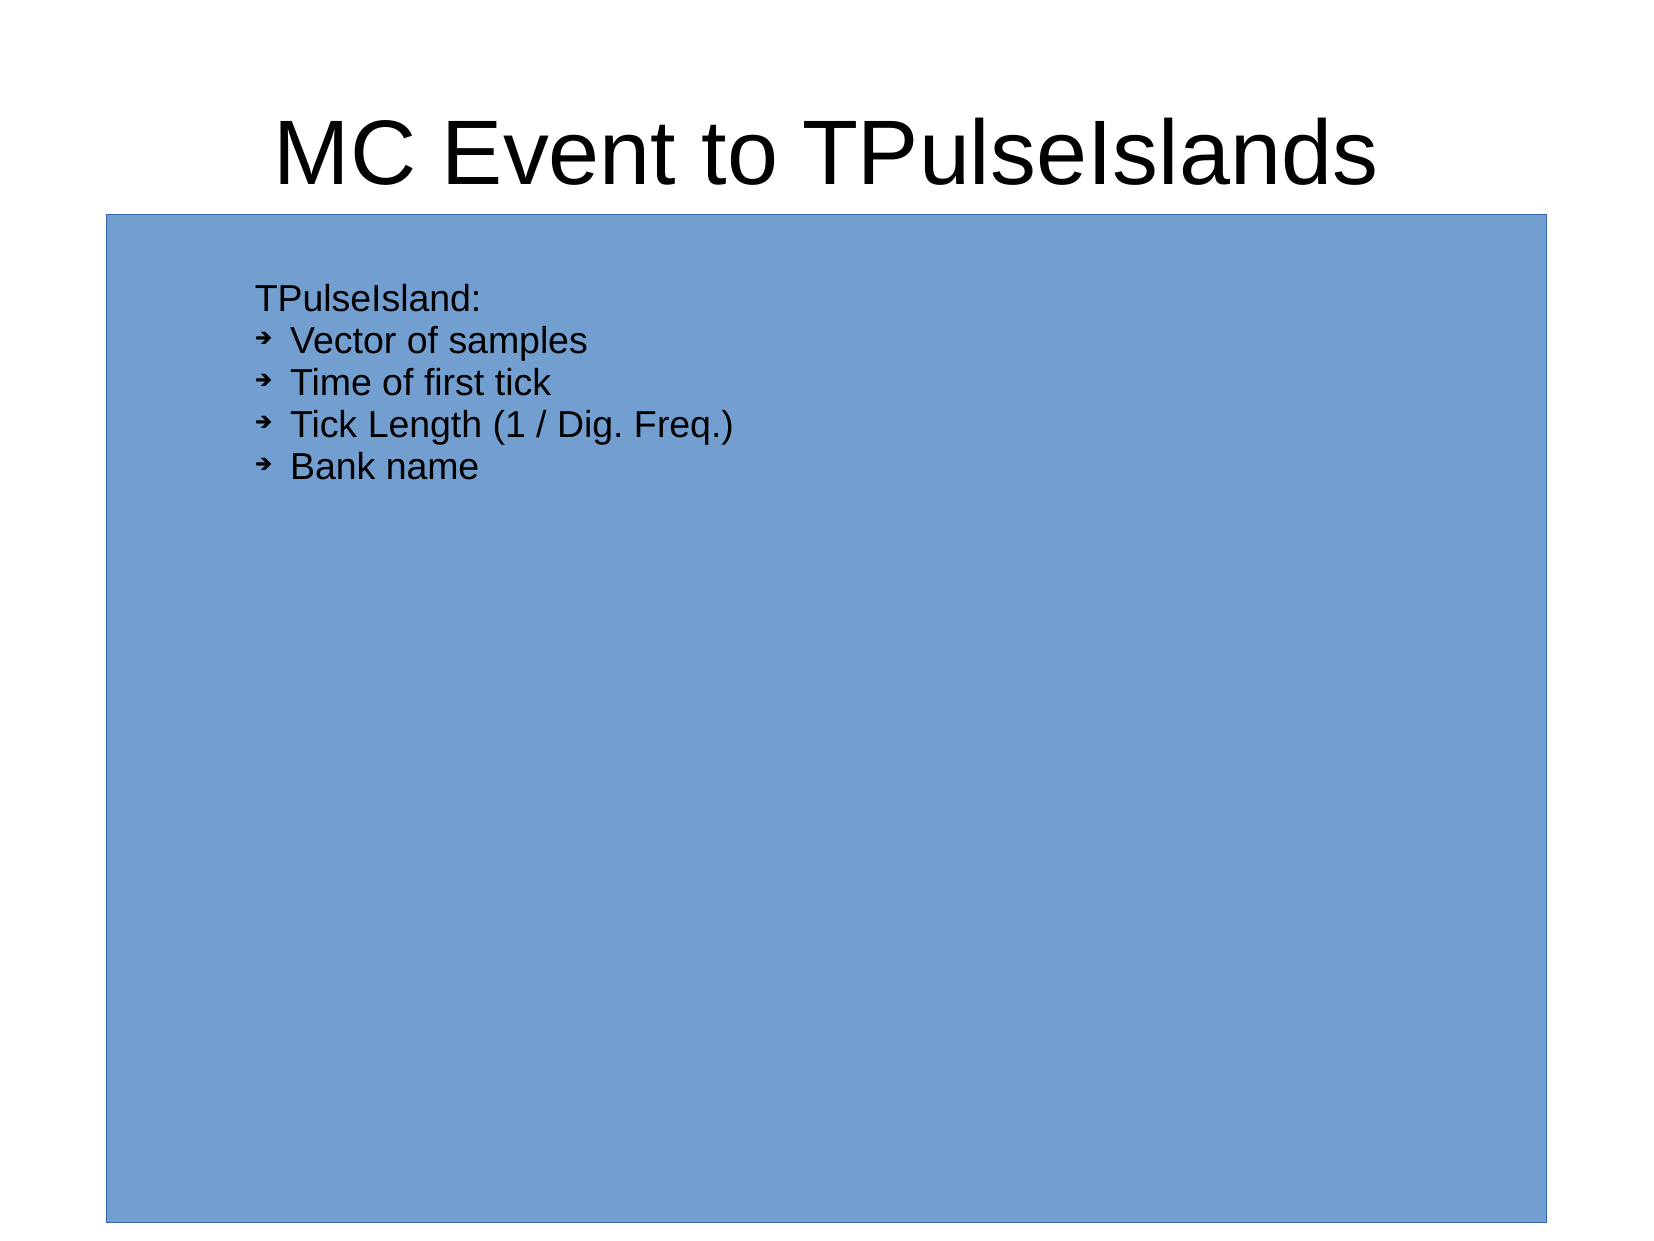

# MC Event to TPulseIslands
TPulseIsland:
Vector of samples
Time of first tick
Tick Length (1 / Dig. Freq.)
Bank name